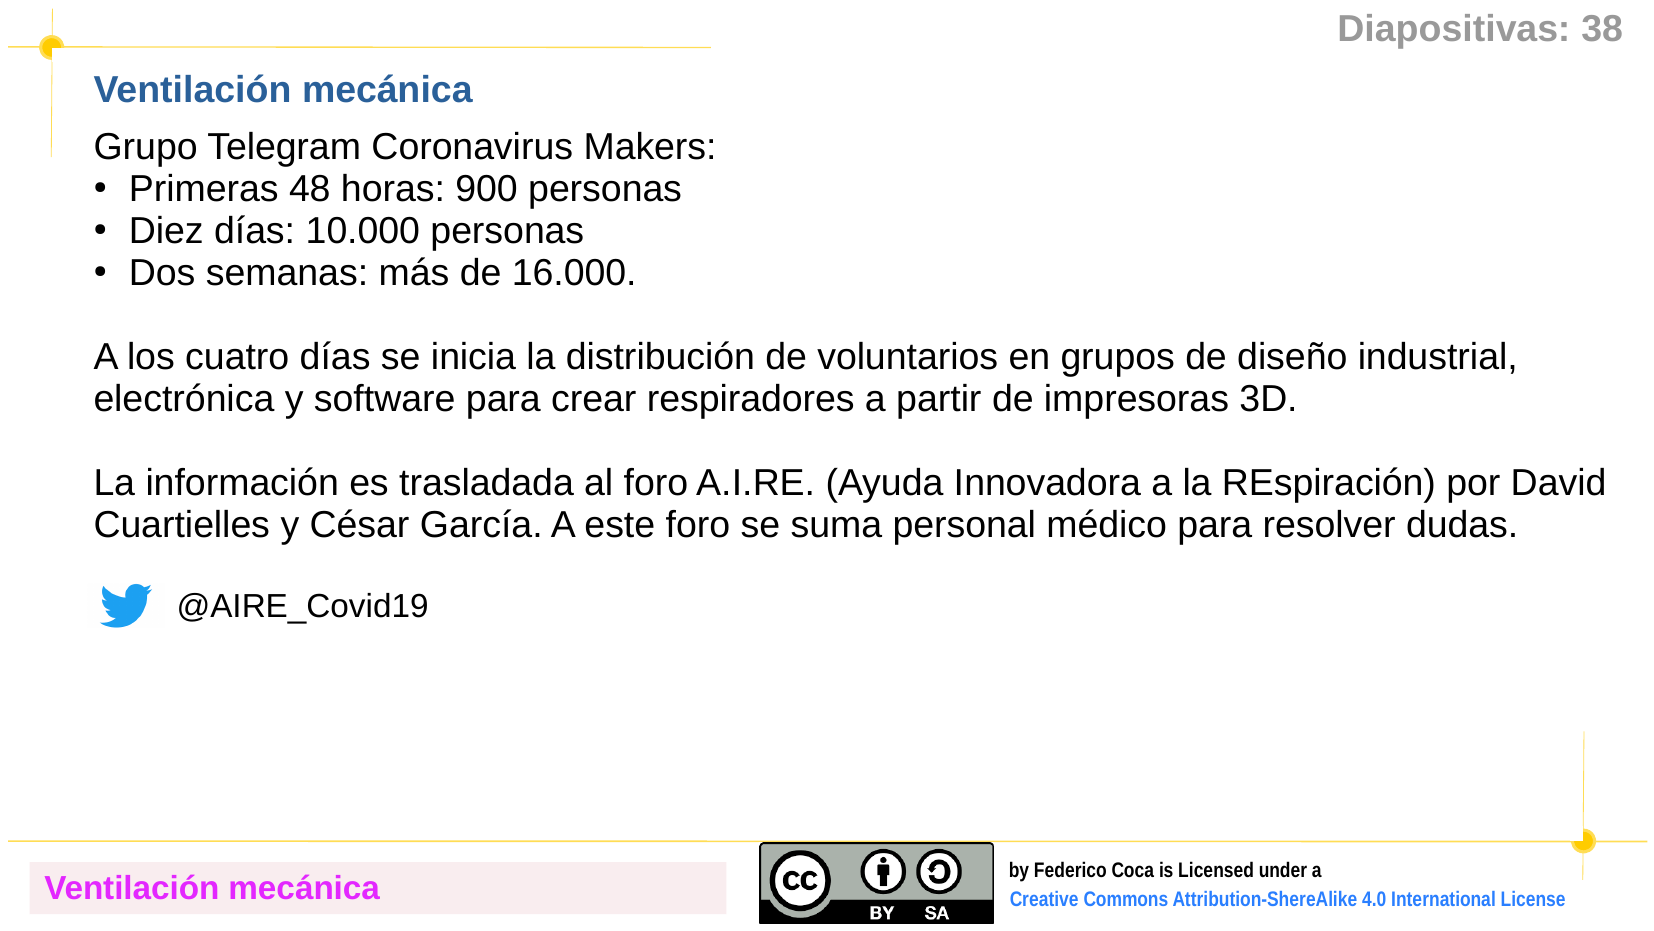

Diapositivas: 38
Ventilación mecánica
Grupo Telegram Coronavirus Makers:
Primeras 48 horas: 900 personas
Diez días: 10.000 personas
Dos semanas: más de 16.000.
A los cuatro días se inicia la distribución de voluntarios en grupos de diseño industrial, electrónica y software para crear respiradores a partir de impresoras 3D.
La información es trasladada al foro A.I.RE. (Ayuda Innovadora a la REspiración) por David Cuartielles y César García. A este foro se suma personal médico para resolver dudas.
 @AIRE_Covid19
Ventilación mecánica